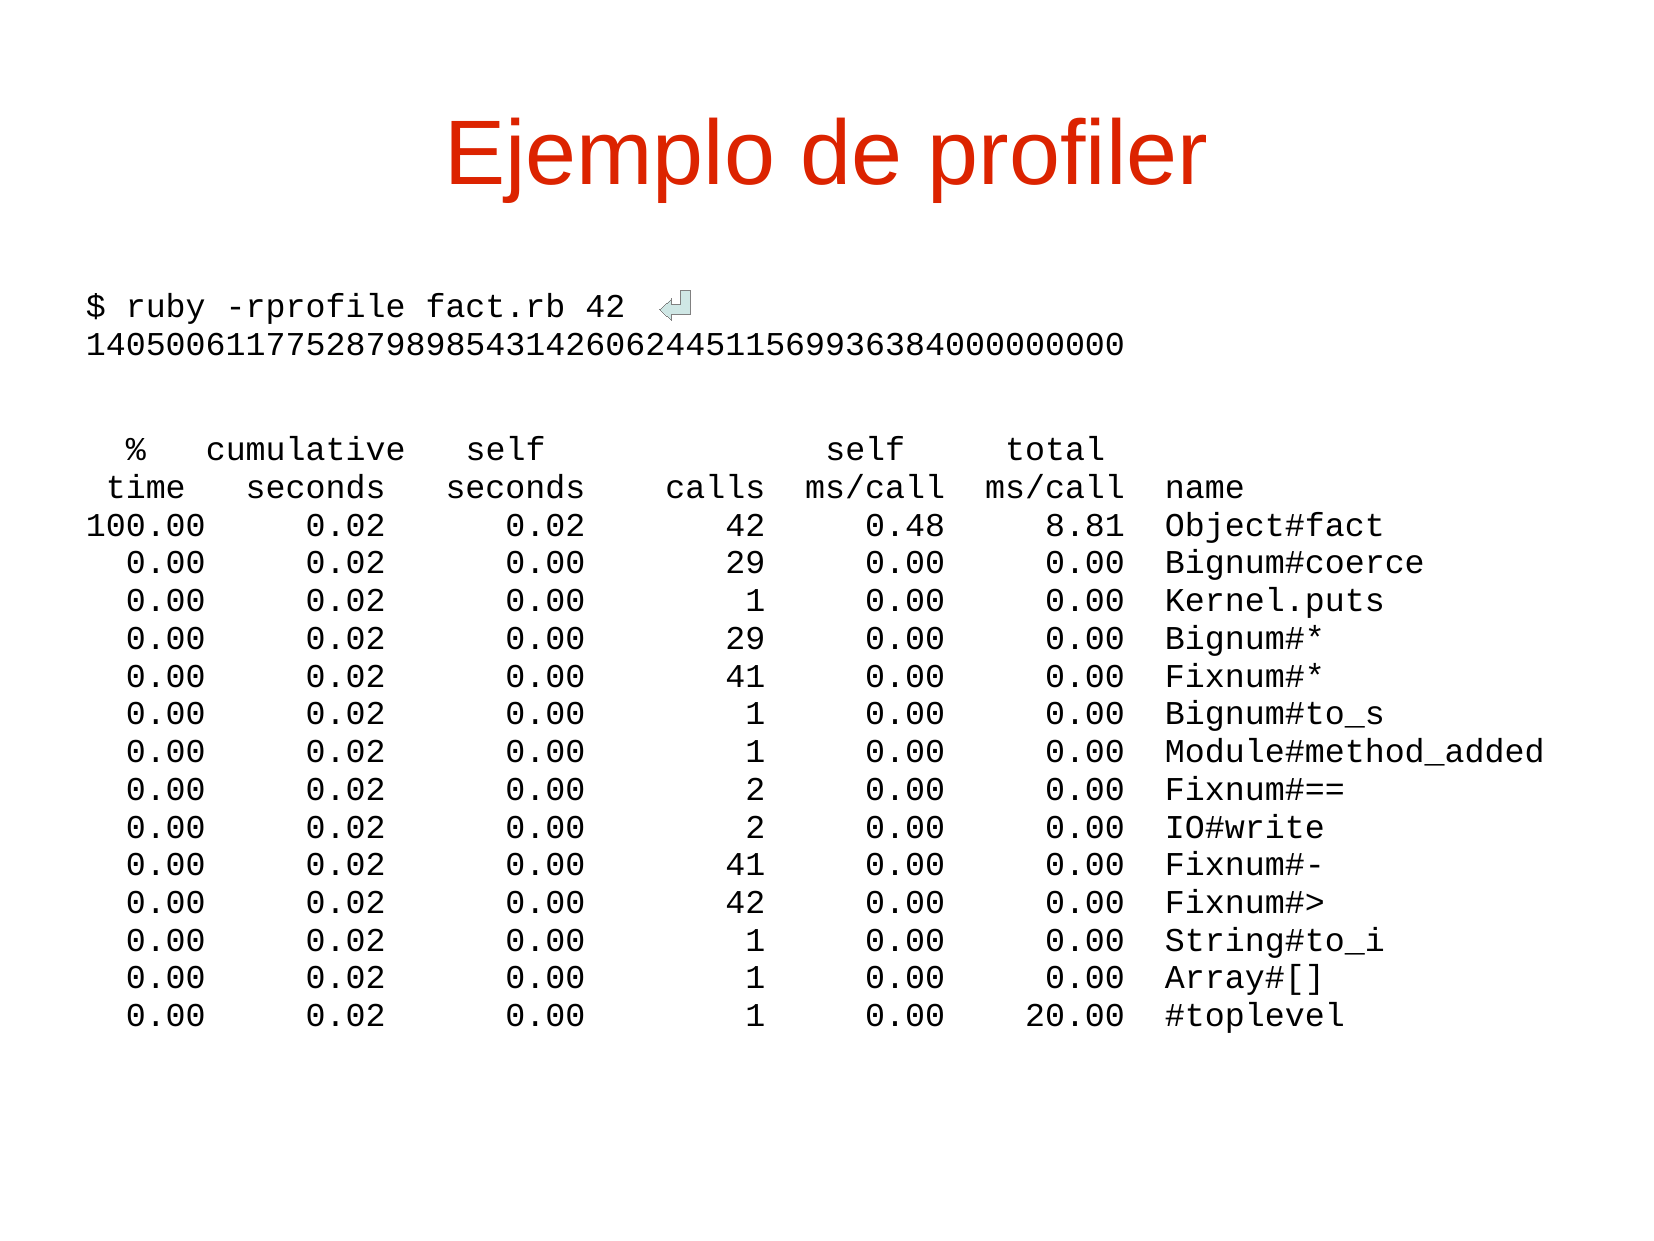

# Ejemplo de profiler
$ ruby -rprofile fact.rb 42
1405006117752879898543142606244511569936384000000000
 % cumulative self self total
 time seconds seconds calls ms/call ms/call name
100.00 0.02 0.02 42 0.48 8.81 Object#fact
 0.00 0.02 0.00 29 0.00 0.00 Bignum#coerce
 0.00 0.02 0.00 1 0.00 0.00 Kernel.puts
 0.00 0.02 0.00 29 0.00 0.00 Bignum#*
 0.00 0.02 0.00 41 0.00 0.00 Fixnum#*
 0.00 0.02 0.00 1 0.00 0.00 Bignum#to_s
 0.00 0.02 0.00 1 0.00 0.00 Module#method_added
 0.00 0.02 0.00 2 0.00 0.00 Fixnum#==
 0.00 0.02 0.00 2 0.00 0.00 IO#write
 0.00 0.02 0.00 41 0.00 0.00 Fixnum#-
 0.00 0.02 0.00 42 0.00 0.00 Fixnum#>
 0.00 0.02 0.00 1 0.00 0.00 String#to_i
 0.00 0.02 0.00 1 0.00 0.00 Array#[]
 0.00 0.02 0.00 1 0.00 20.00 #toplevel